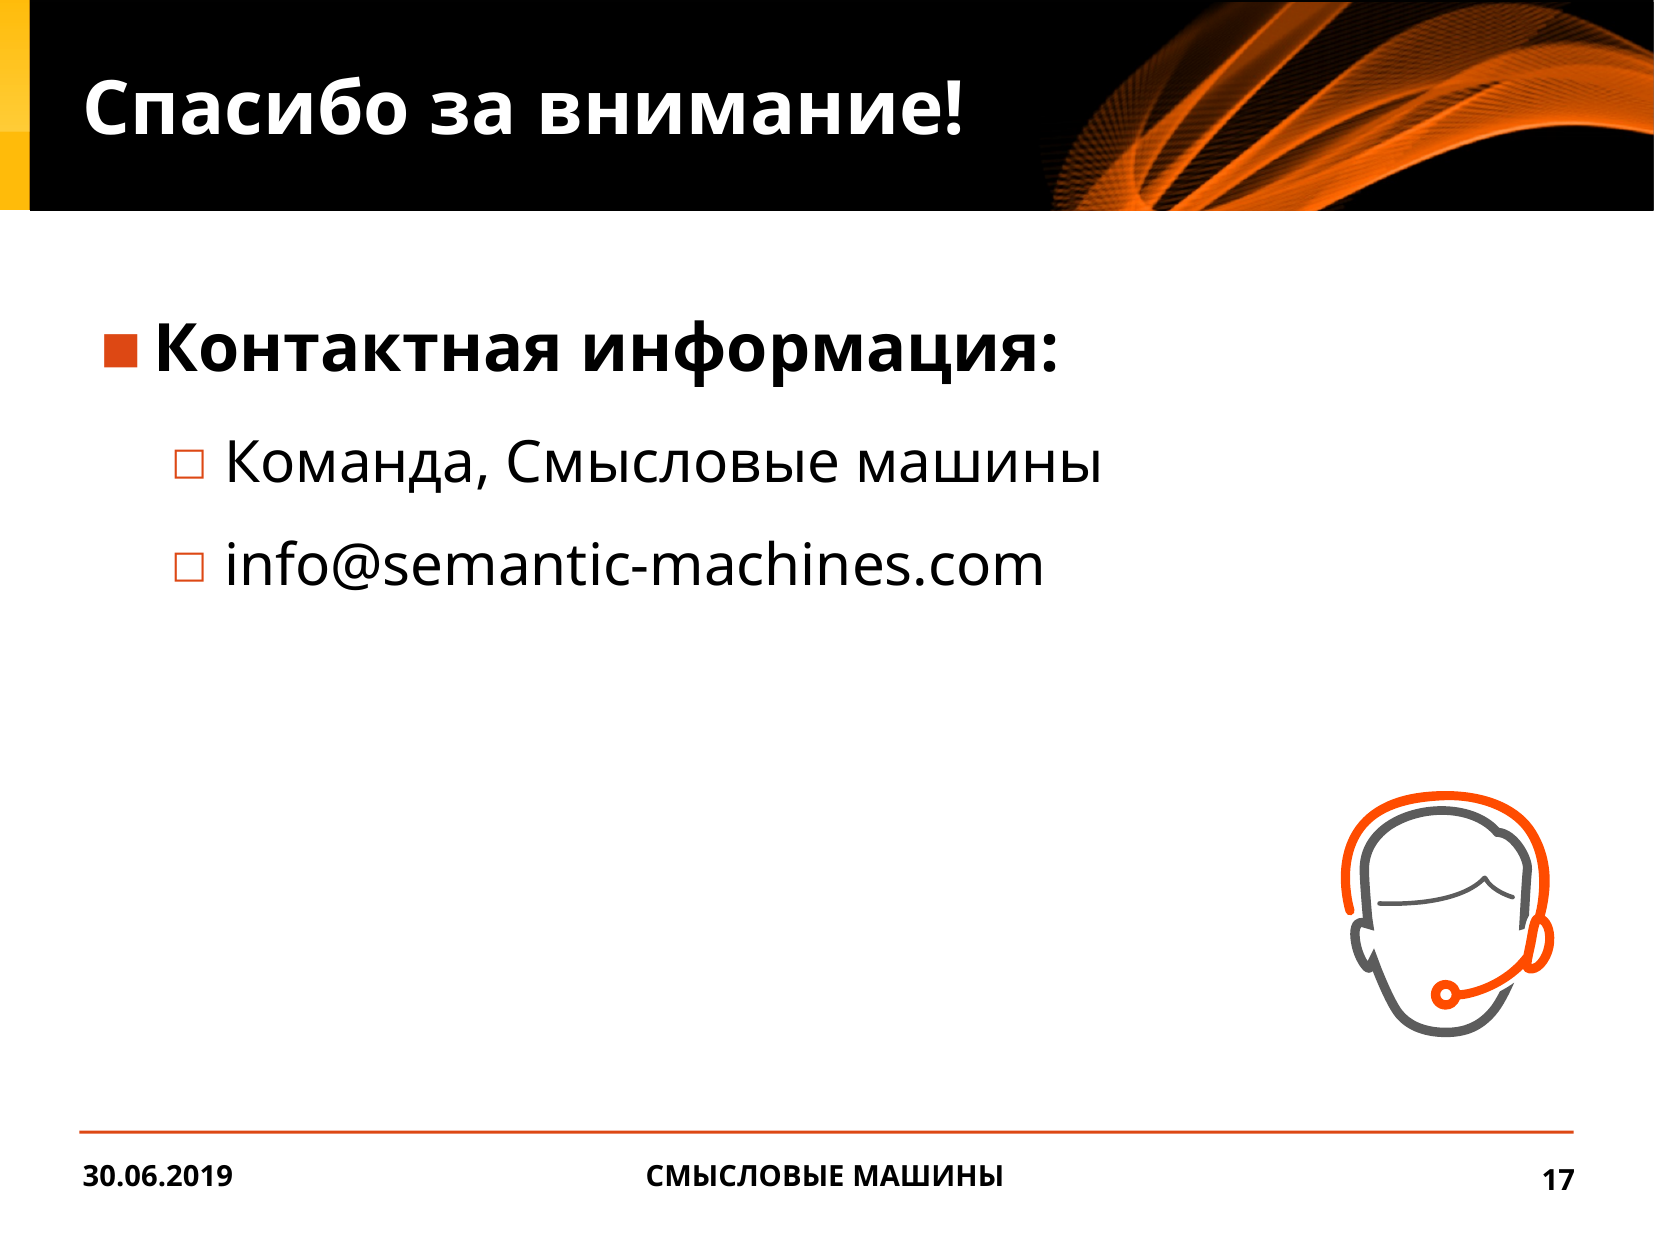

# Спасибо за внимание!
Контактная информация:
Команда, Смысловые машины
info@semantic-machines.com